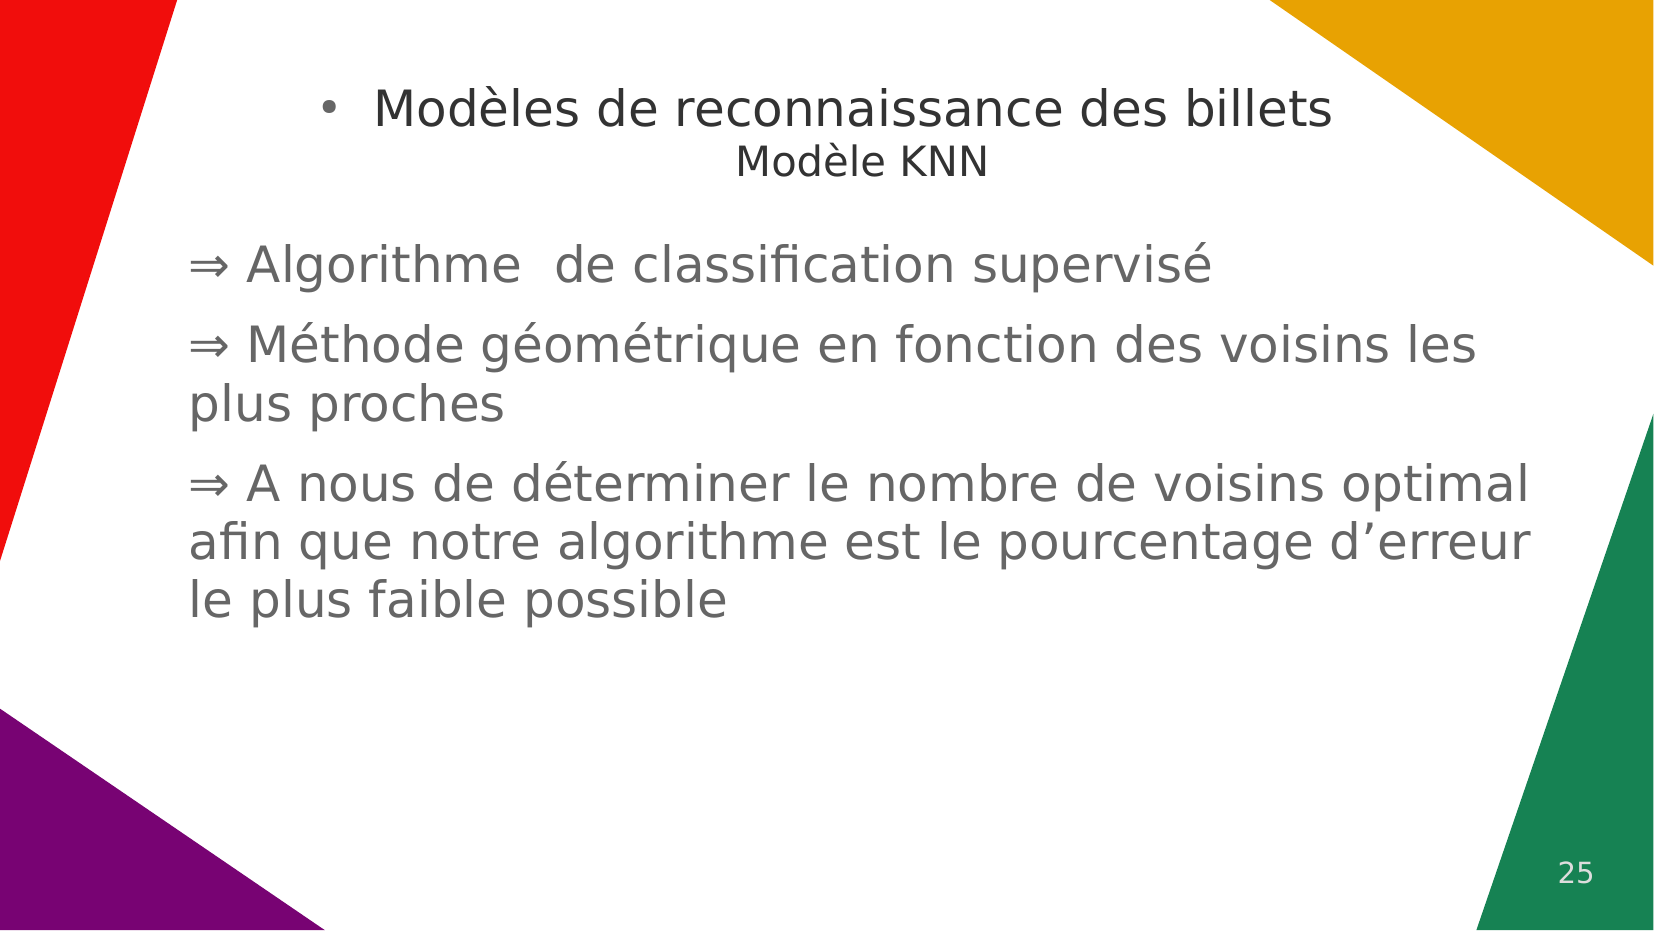

# Modèles de reconnaissance des billets Modèle KNN
⇒ Algorithme de classification supervisé
⇒ Méthode géométrique en fonction des voisins les plus proches
⇒ A nous de déterminer le nombre de voisins optimal afin que notre algorithme est le pourcentage d’erreur le plus faible possible
25